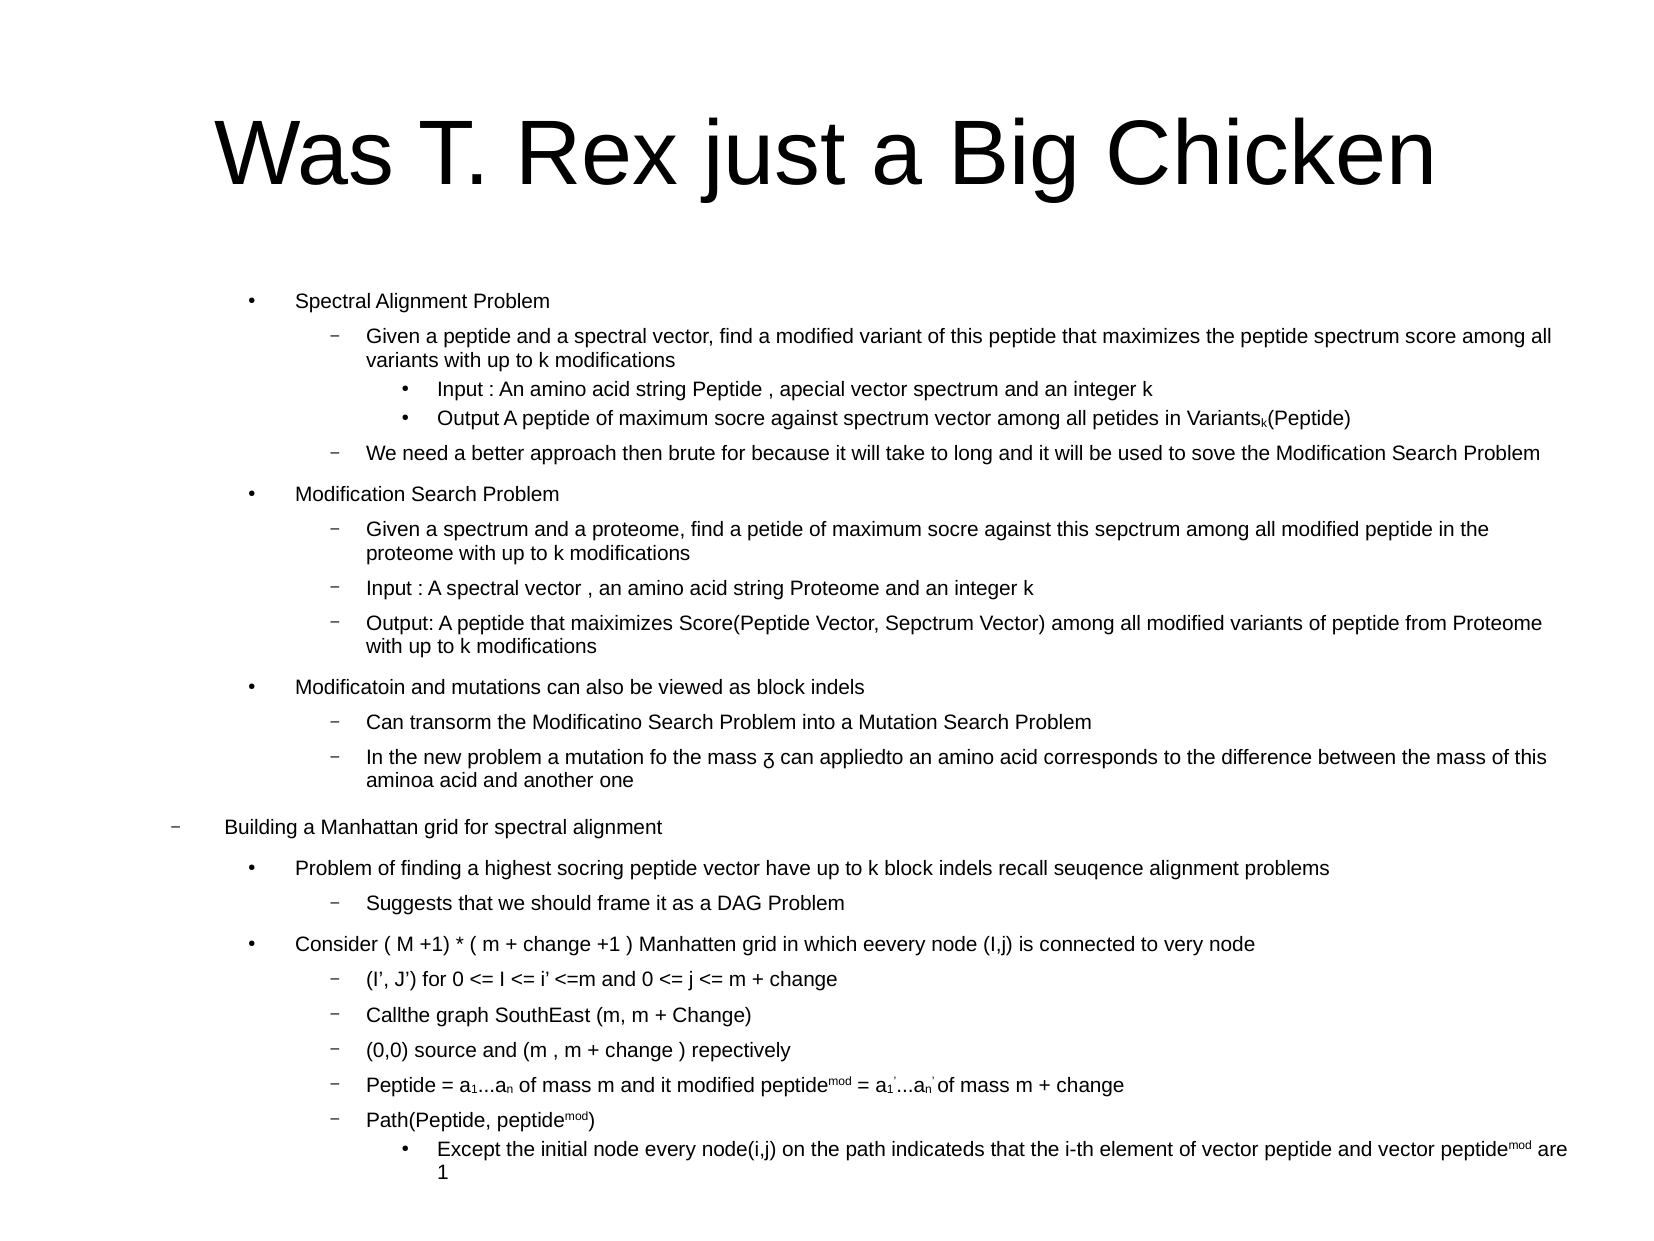

# Was T. Rex just a Big Chicken
Spectral Alignment Problem
Given a peptide and a spectral vector, find a modified variant of this peptide that maximizes the peptide spectrum score among all variants with up to k modifications
Input : An amino acid string Peptide , apecial vector spectrum and an integer k
Output A peptide of maximum socre against spectrum vector among all petides in Variantsk(Peptide)
We need a better approach then brute for because it will take to long and it will be used to sove the Modification Search Problem
Modification Search Problem
Given a spectrum and a proteome, find a petide of maximum socre against this sepctrum among all modified peptide in the proteome with up to k modifications
Input : A spectral vector , an amino acid string Proteome and an integer k
Output: A peptide that maiximizes Score(Peptide Vector, Sepctrum Vector) among all modified variants of peptide from Proteome with up to k modifications
Modificatoin and mutations can also be viewed as block indels
Can transorm the Modificatino Search Problem into a Mutation Search Problem
In the new problem a mutation fo the mass ᵹ can appliedto an amino acid corresponds to the difference between the mass of this aminoa acid and another one
Building a Manhattan grid for spectral alignment
Problem of finding a highest socring peptide vector have up to k block indels recall seuqence alignment problems
Suggests that we should frame it as a DAG Problem
Consider ( M +1) * ( m + change +1 ) Manhatten grid in which eevery node (I,j) is connected to very node
(I’, J’) for 0 <= I <= i’ <=m and 0 <= j <= m + change
Callthe graph SouthEast (m, m + Change)
(0,0) source and (m , m + change ) repectively
Peptide = a1...an of mass m and it modified peptidemod = a1’...an’ of mass m + change
Path(Peptide, peptidemod)
Except the initial node every node(i,j) on the path indicateds that the i-th element of vector peptide and vector peptidemod are 1